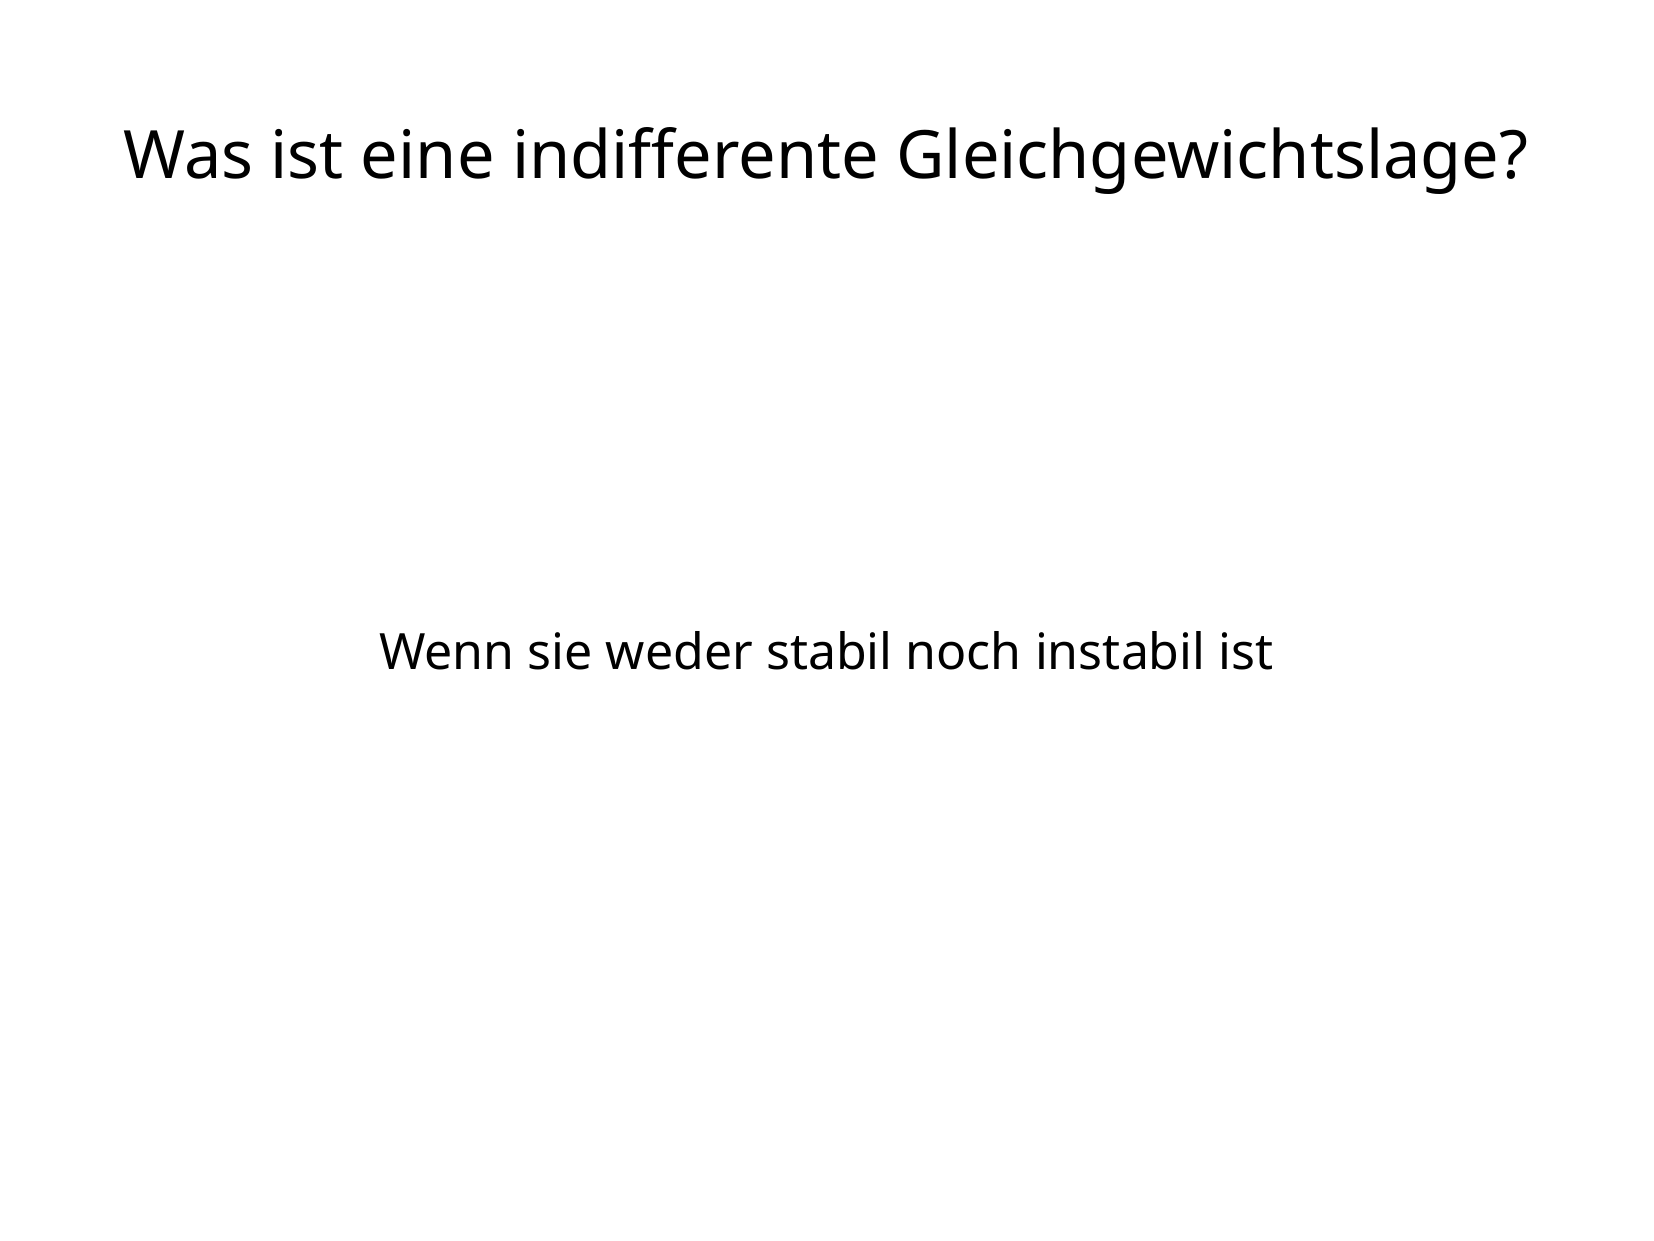

# Was ist eine indifferente Gleichgewichtslage?
Wenn sie weder stabil noch instabil ist